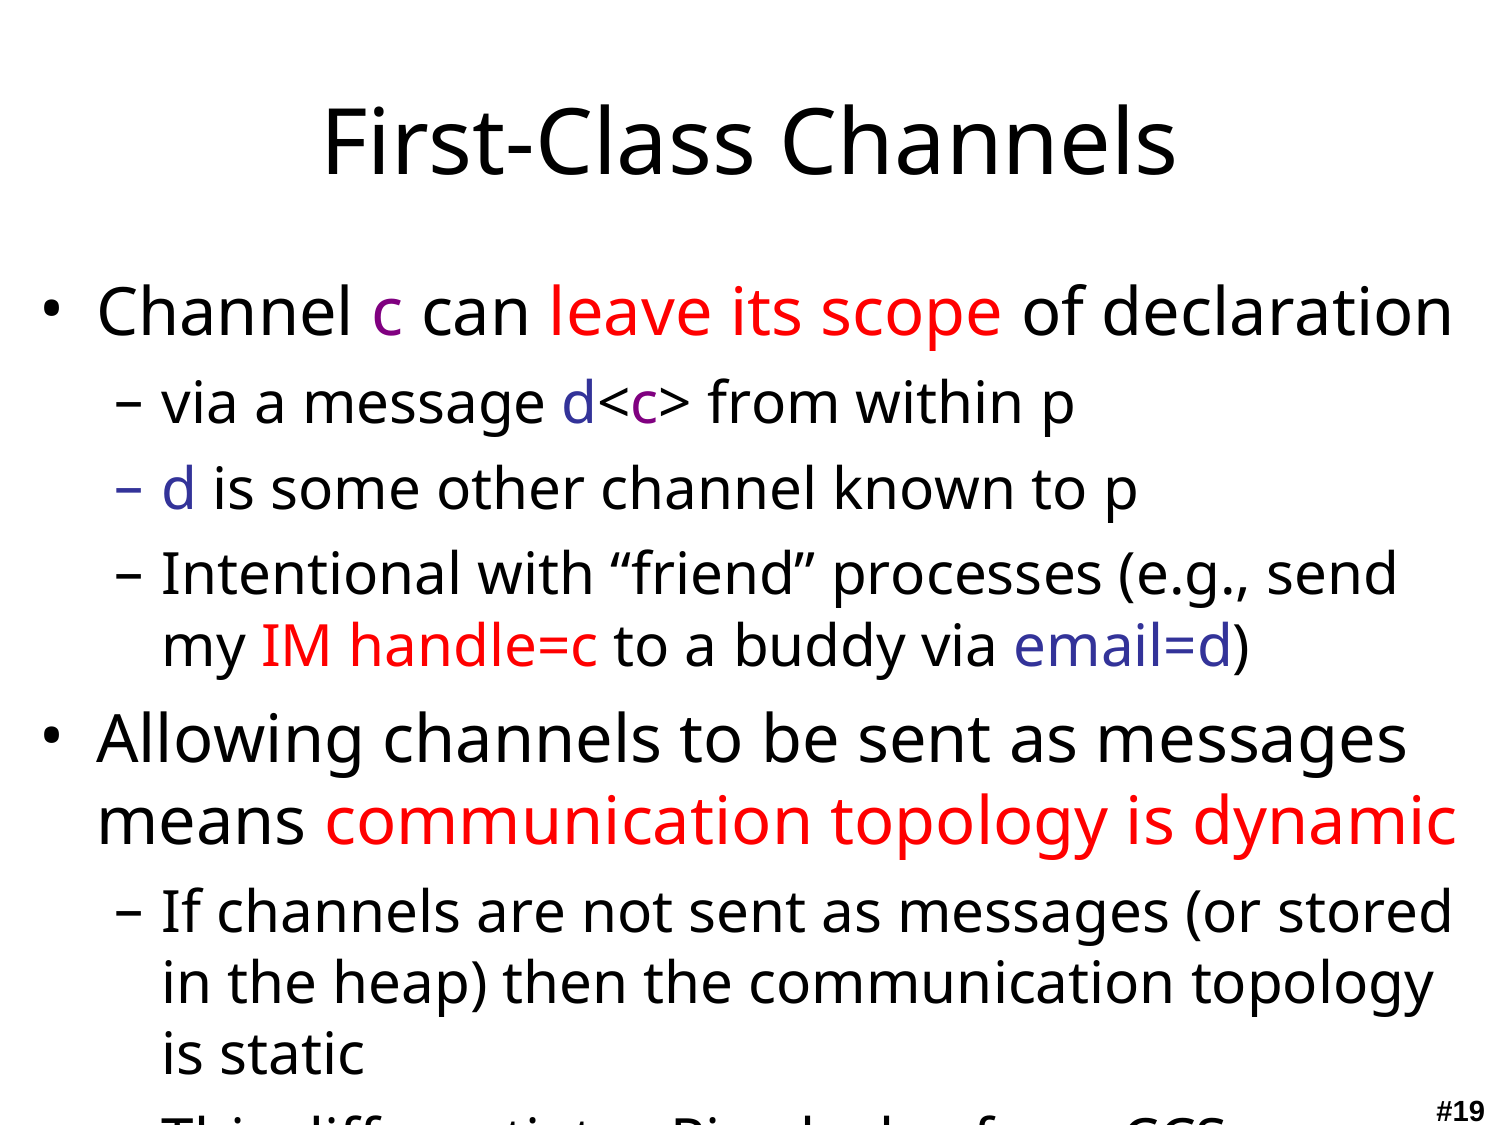

# First-Class Channels
Channel c can leave its scope of declaration
via a message d<c> from within p
d is some other channel known to p
Intentional with “friend” processes (e.g., send my IM handle=c to a buddy via email=d)
Allowing channels to be sent as messages means communication topology is dynamic
If channels are not sent as messages (or stored in the heap) then the communication topology is static
This differentiates Pi-calculus from CCS
19